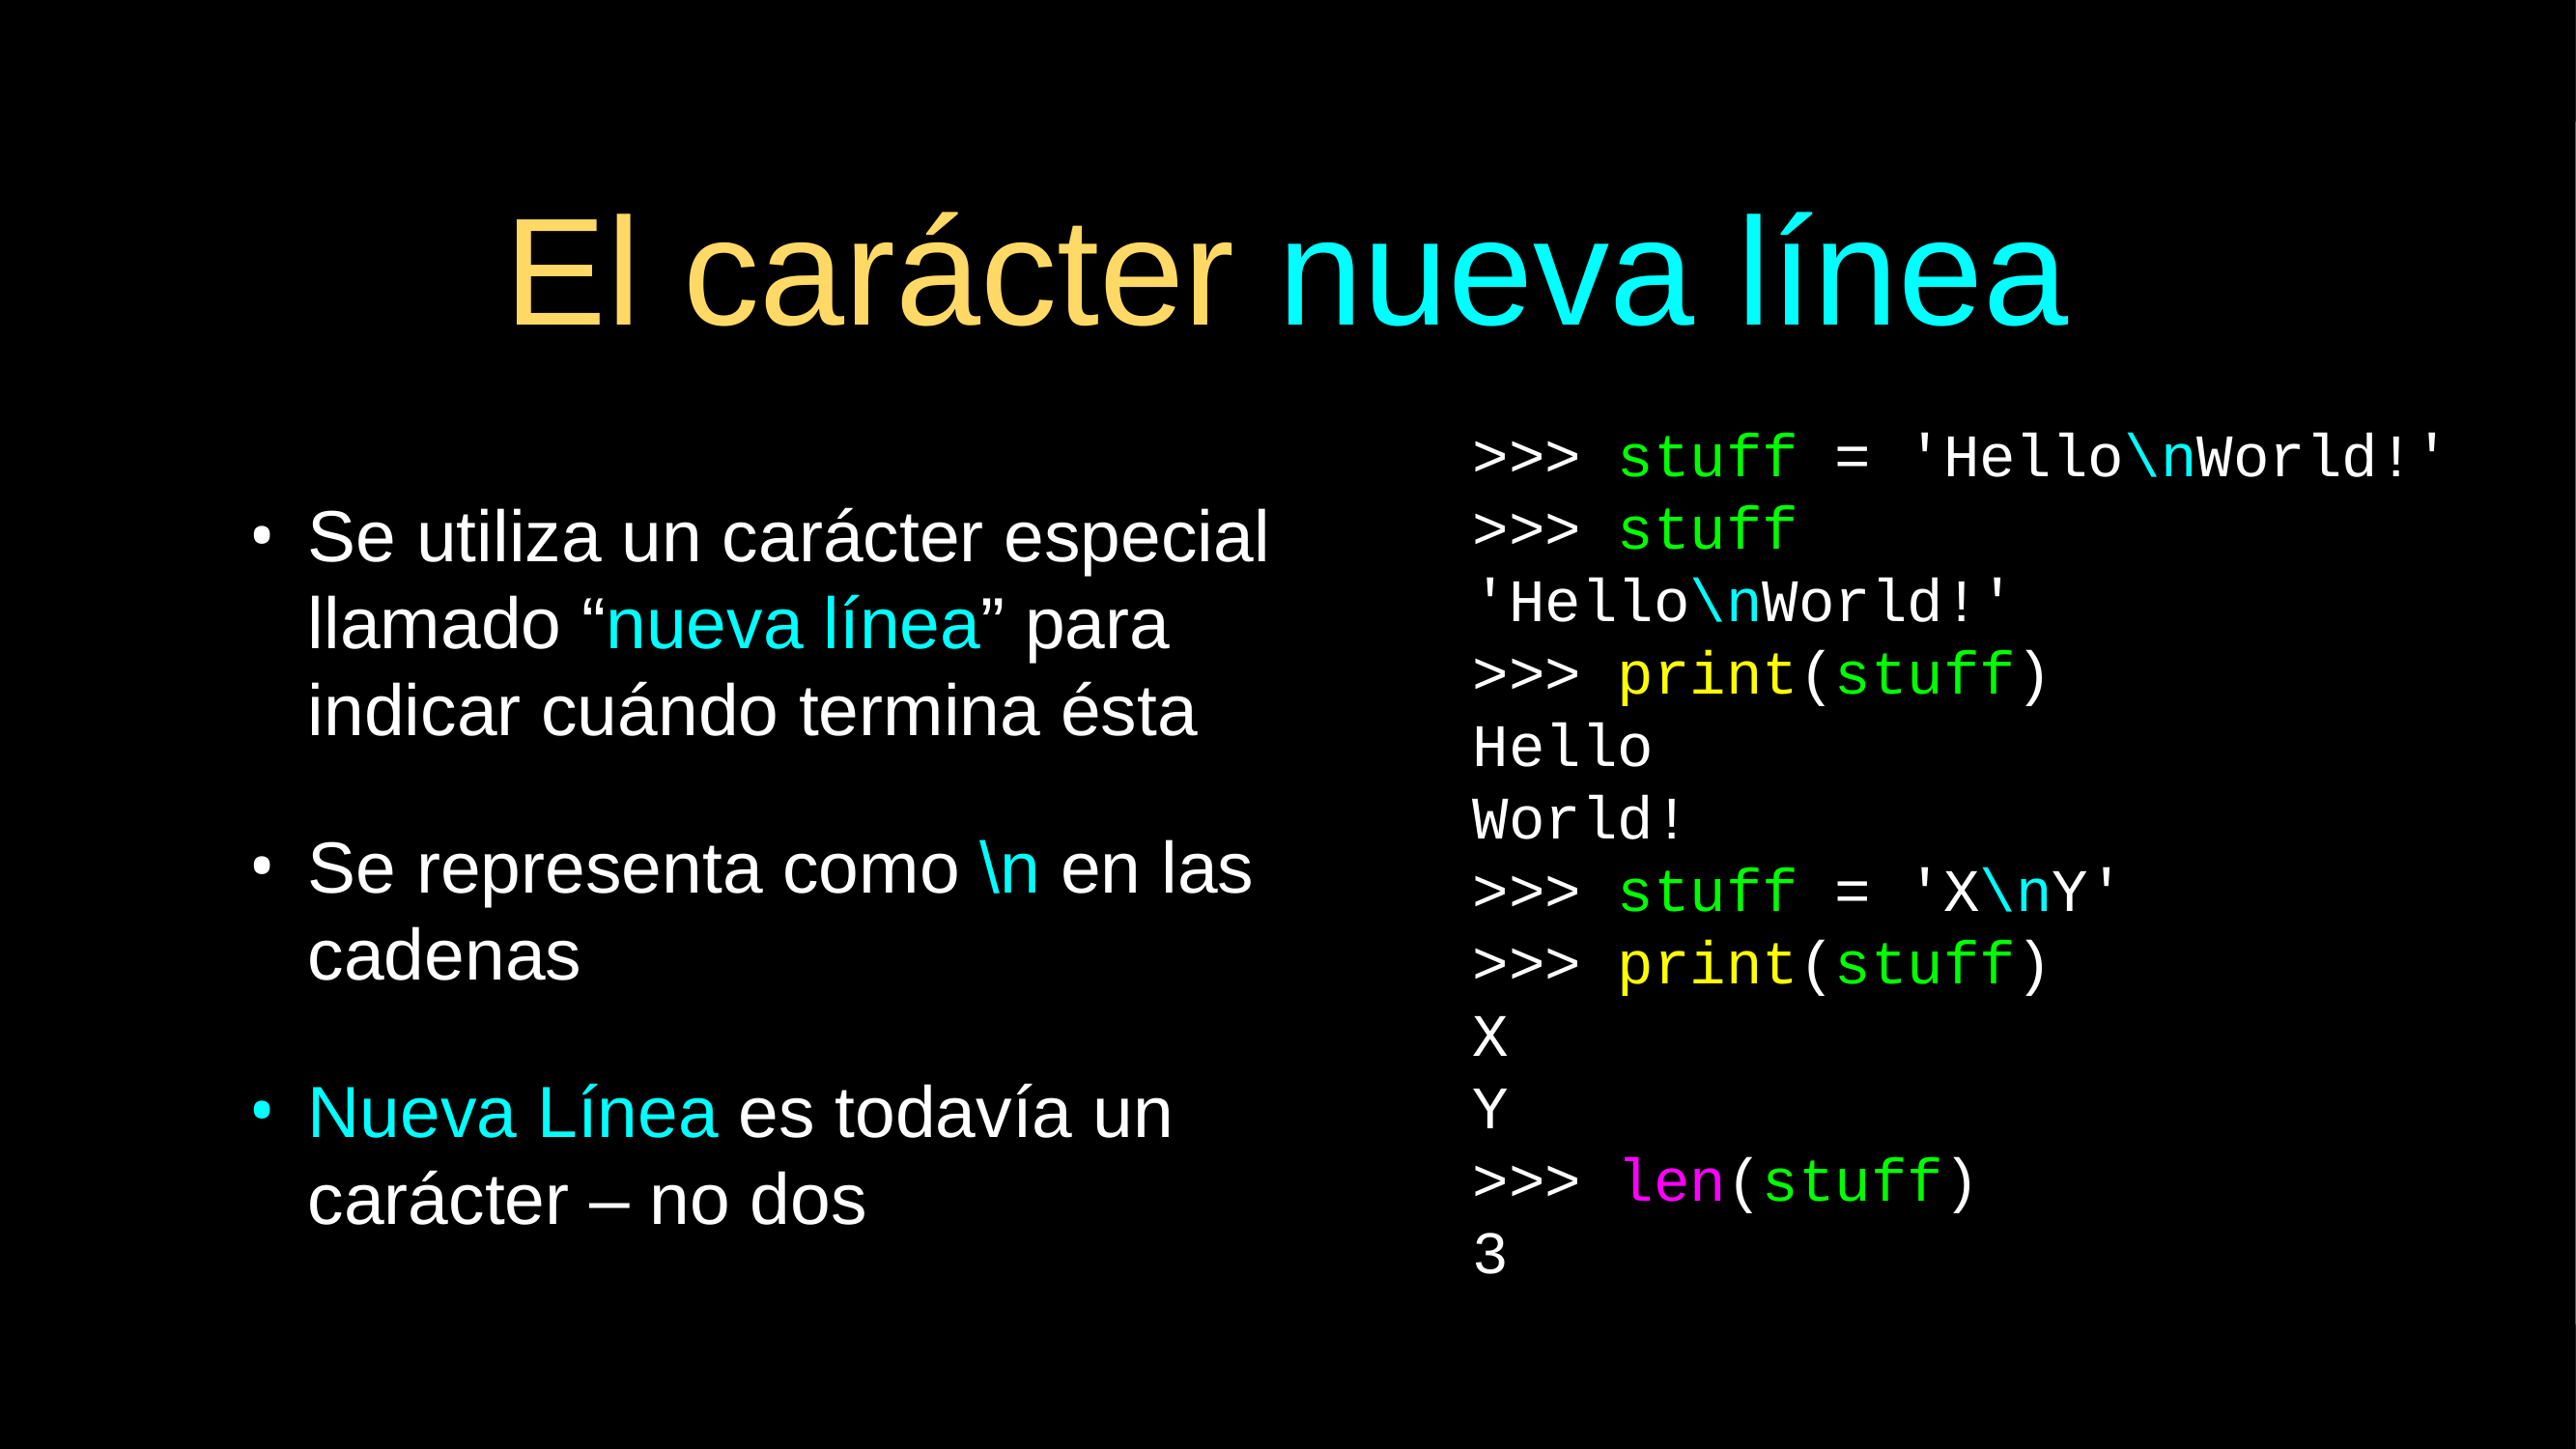

# El carácter nueva línea
Se utiliza un carácter especial llamado “nueva línea” para indicar cuándo termina ésta
Se representa como \n en las cadenas
Nueva Línea es todavía un carácter – no dos
>>> stuff = 'Hello\nWorld!'
>>> stuff
'Hello\nWorld!'
>>> print(stuff)
Hello
World!
>>> stuff = 'X\nY'
>>> print(stuff)
X
Y
>>> len(stuff)
3